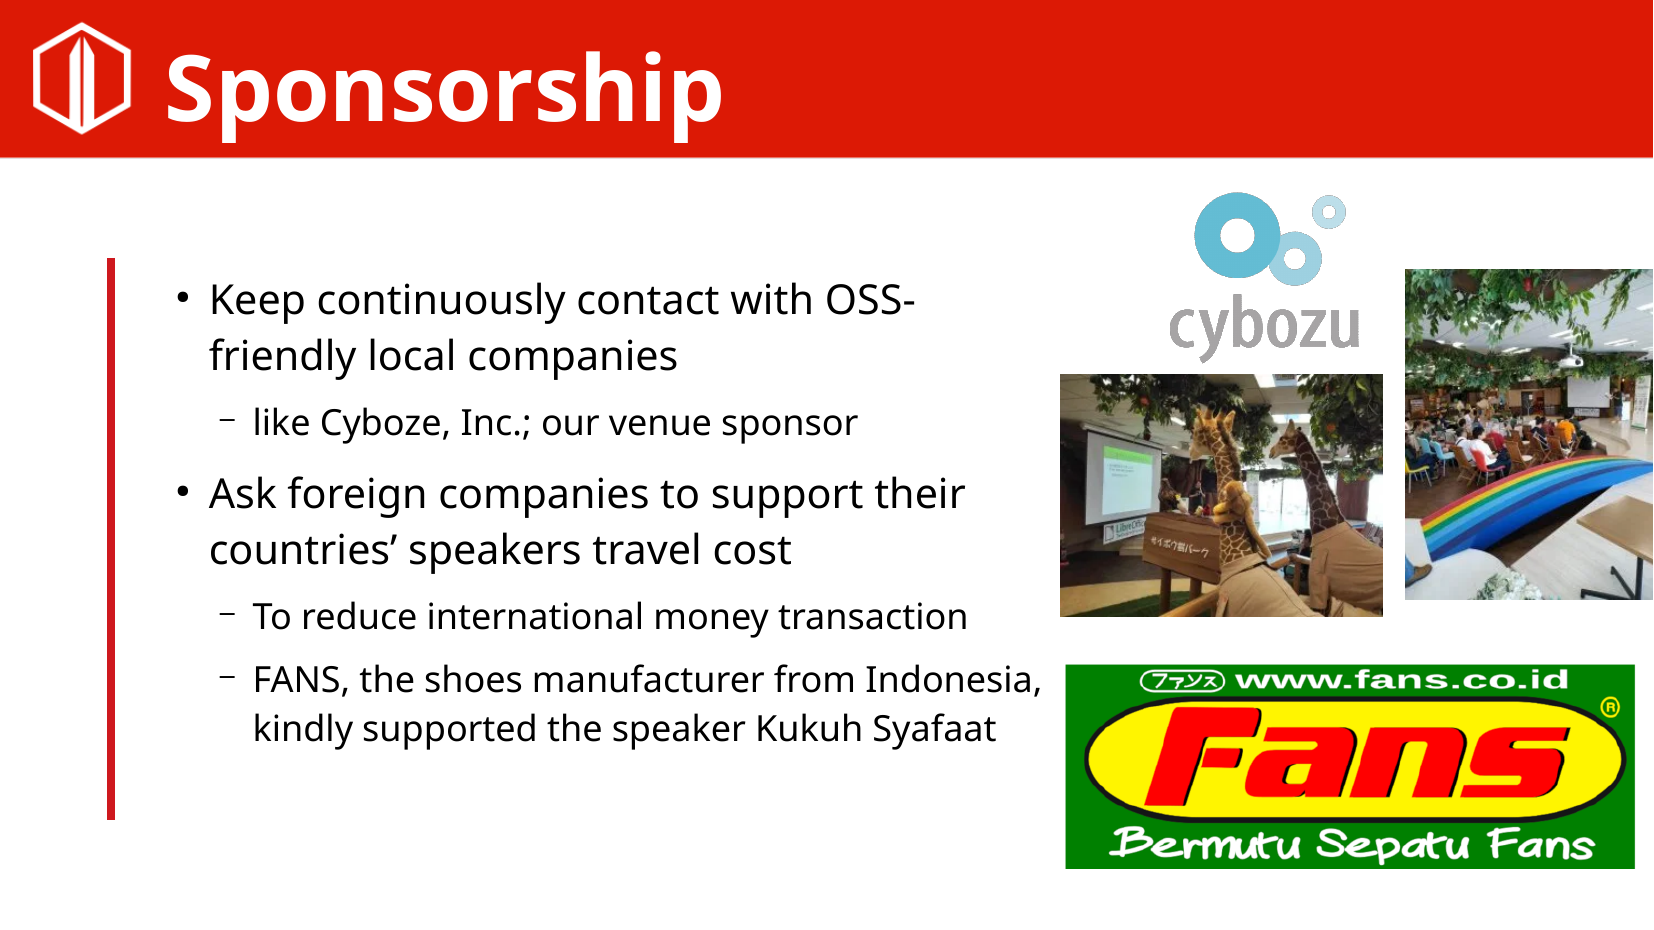

# Sponsorship
Keep continuously contact with OSS-friendly local companies
like Cyboze, Inc.; our venue sponsor
Ask foreign companies to support their countries’ speakers travel cost
To reduce international money transaction
FANS, the shoes manufacturer from Indonesia, kindly supported the speaker Kukuh Syafaat